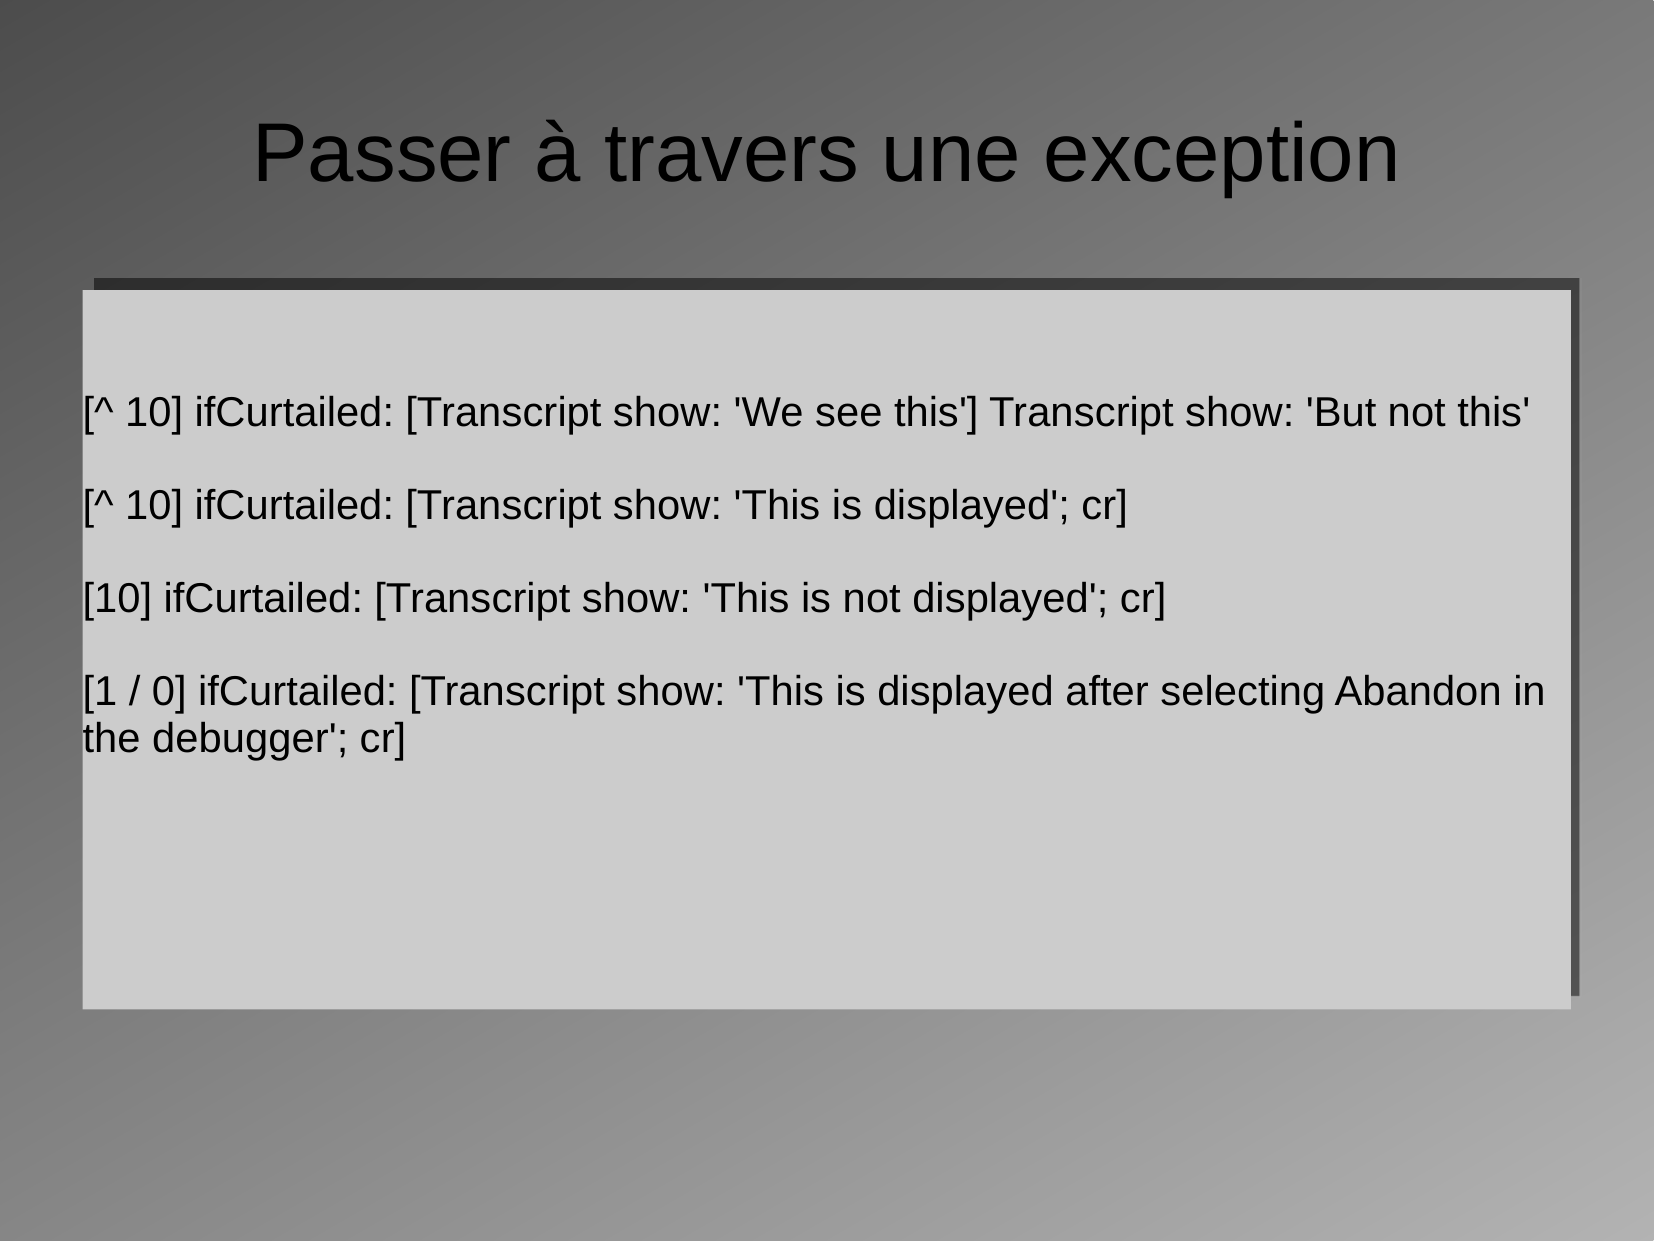

# Passer à travers une exception
[^ 10] ifCurtailed: [Transcript show: 'We see this'] Transcript show: 'But not this'
[^ 10] ifCurtailed: [Transcript show: 'This is displayed'; cr]
[10] ifCurtailed: [Transcript show: 'This is not displayed'; cr]
[1 / 0] ifCurtailed: [Transcript show: 'This is displayed after selecting Abandon in the debugger'; cr]